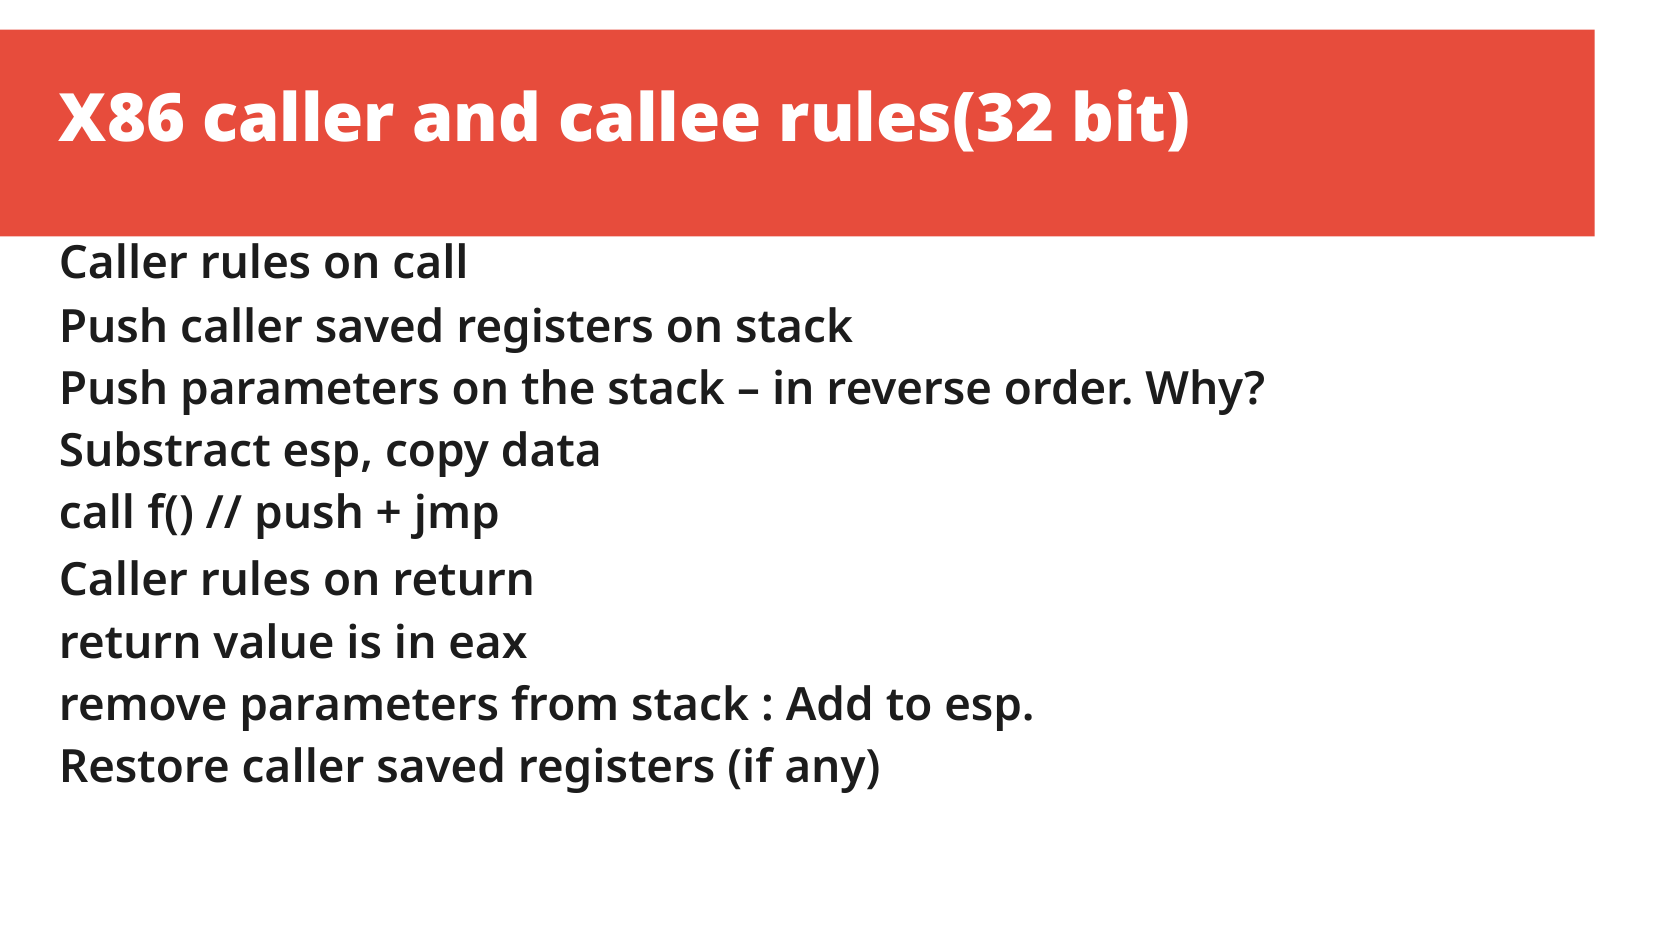

# X86 caller and callee rules(32 bit)
Caller rules on call
Push caller saved registers on stack
Push parameters on the stack – in reverse order. Why?
Substract esp, copy data
call f() // push + jmp
Caller rules on return
return value is in eax
remove parameters from stack : Add to esp.
Restore caller saved registers (if any)